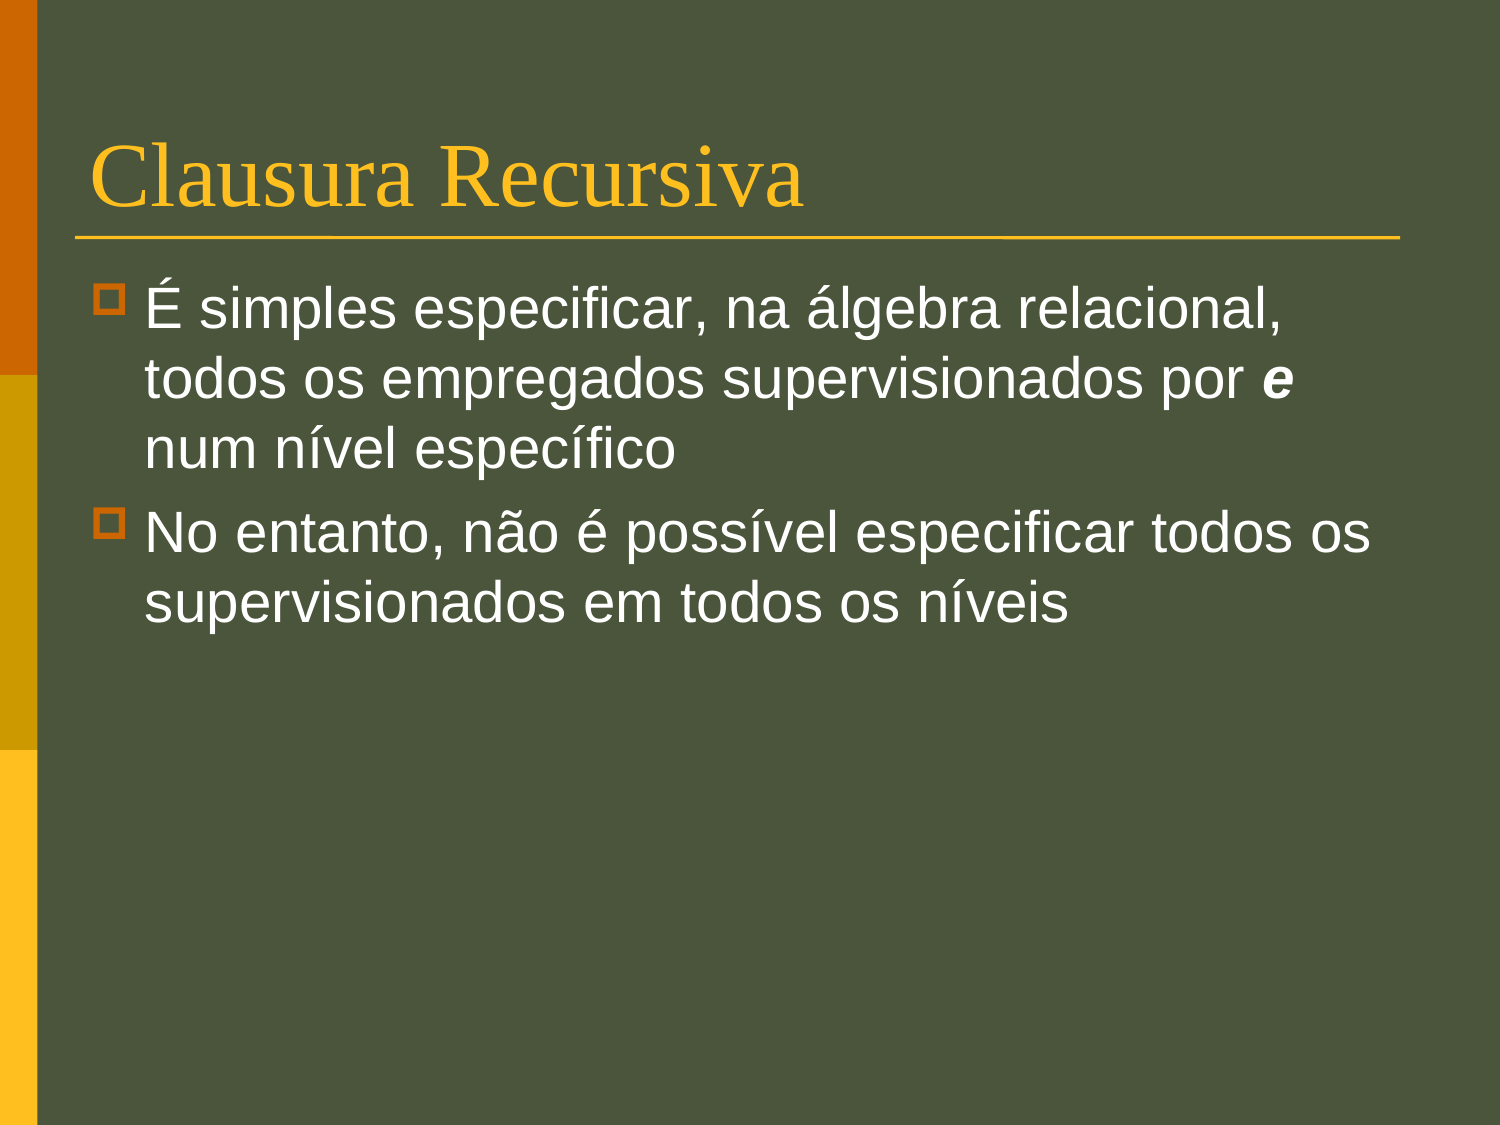

# Clausura Recursiva
É simples especificar, na álgebra relacional, todos os empregados supervisionados por e num nível específico
No entanto, não é possível especificar todos os supervisionados em todos os níveis